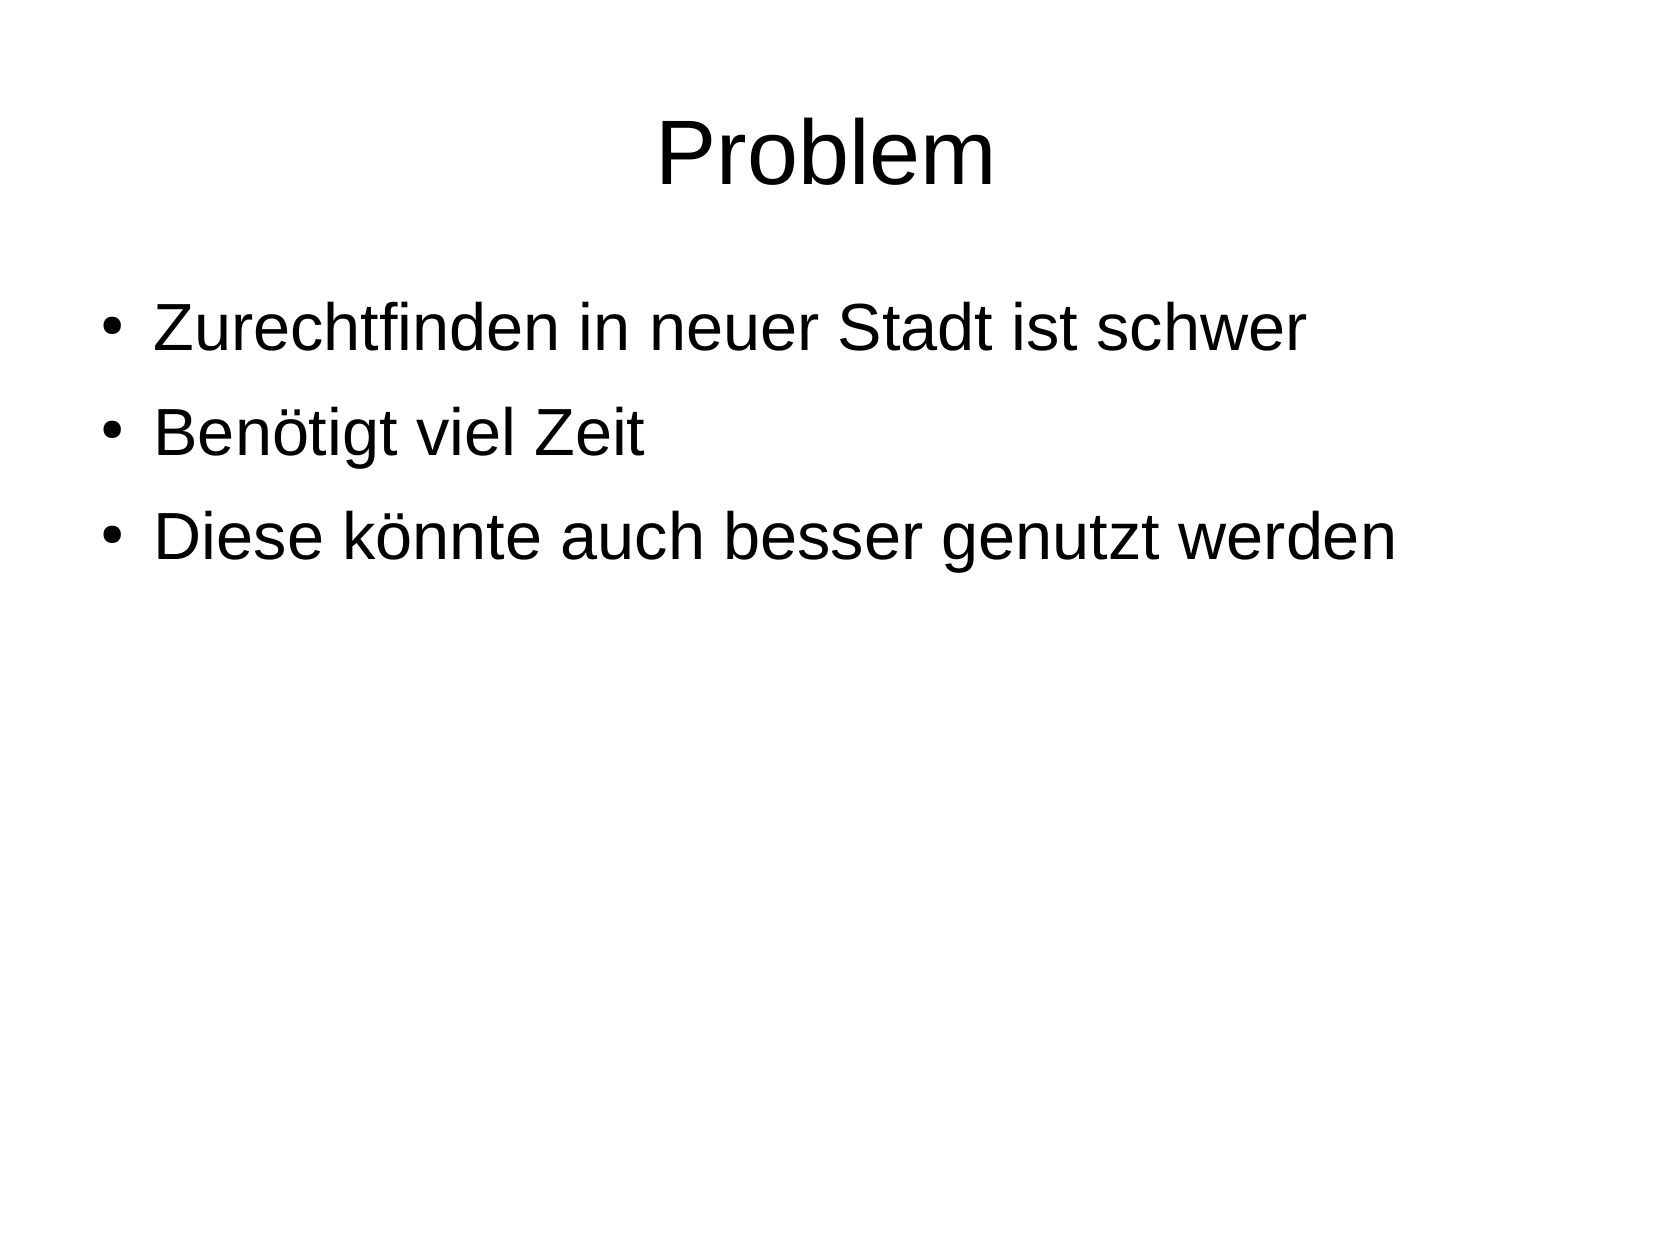

# Problem
Zurechtfinden in neuer Stadt ist schwer
Benötigt viel Zeit
Diese könnte auch besser genutzt werden